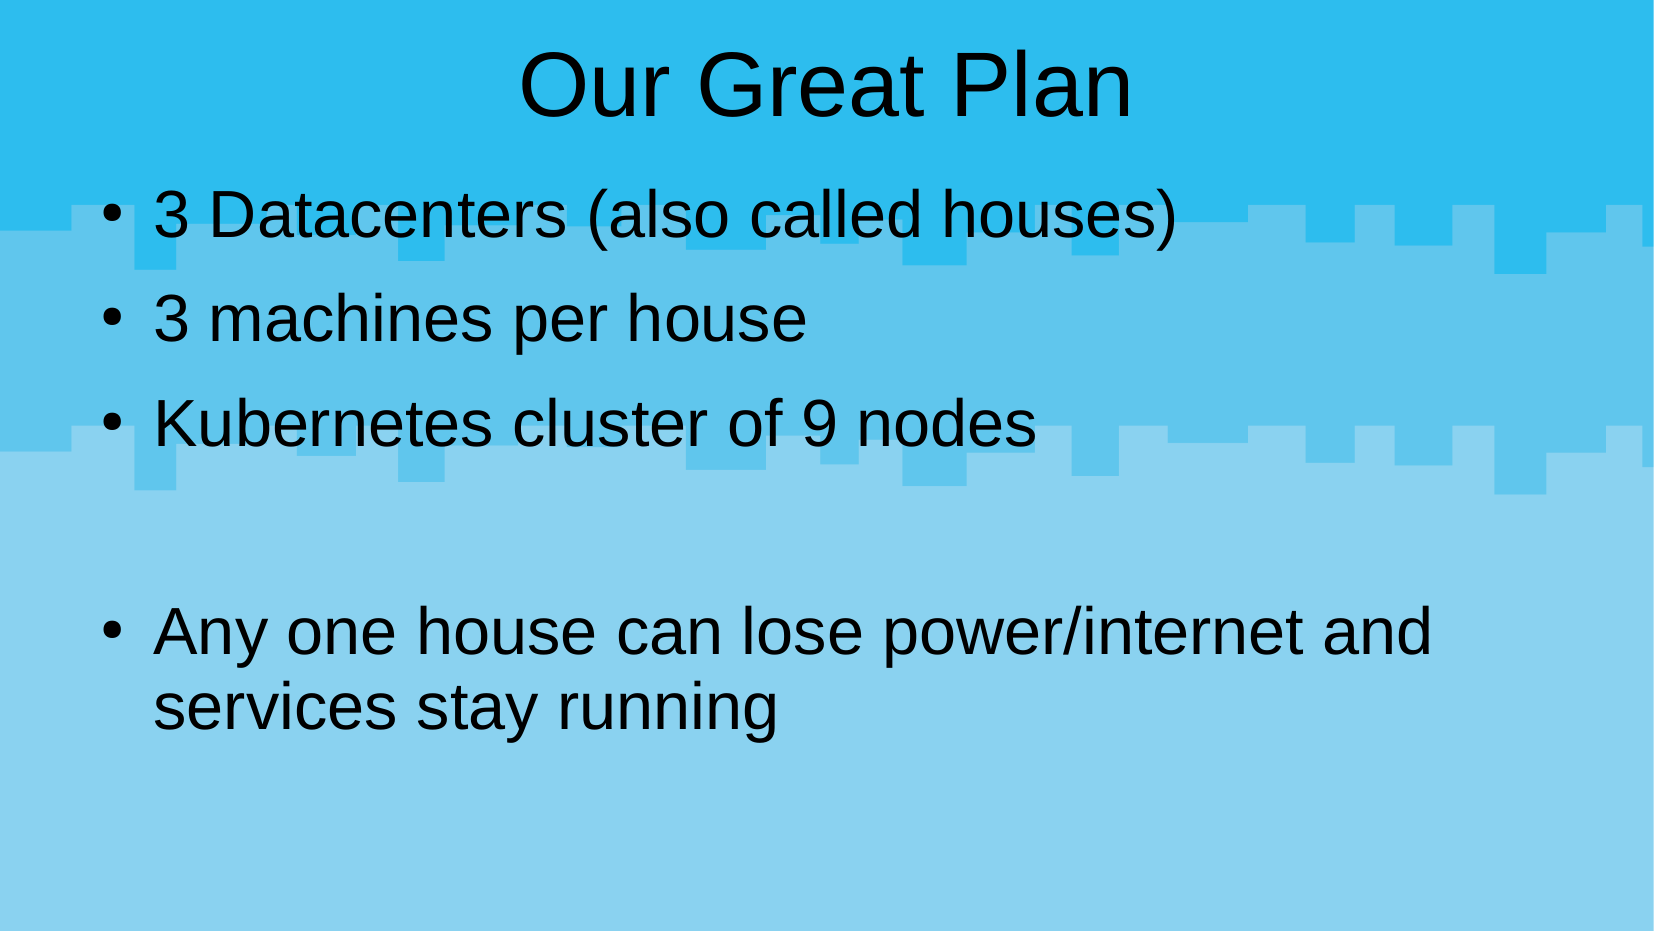

# Our Great Plan
3 Datacenters (also called houses)
3 machines per house
Kubernetes cluster of 9 nodes
Any one house can lose power/internet and services stay running